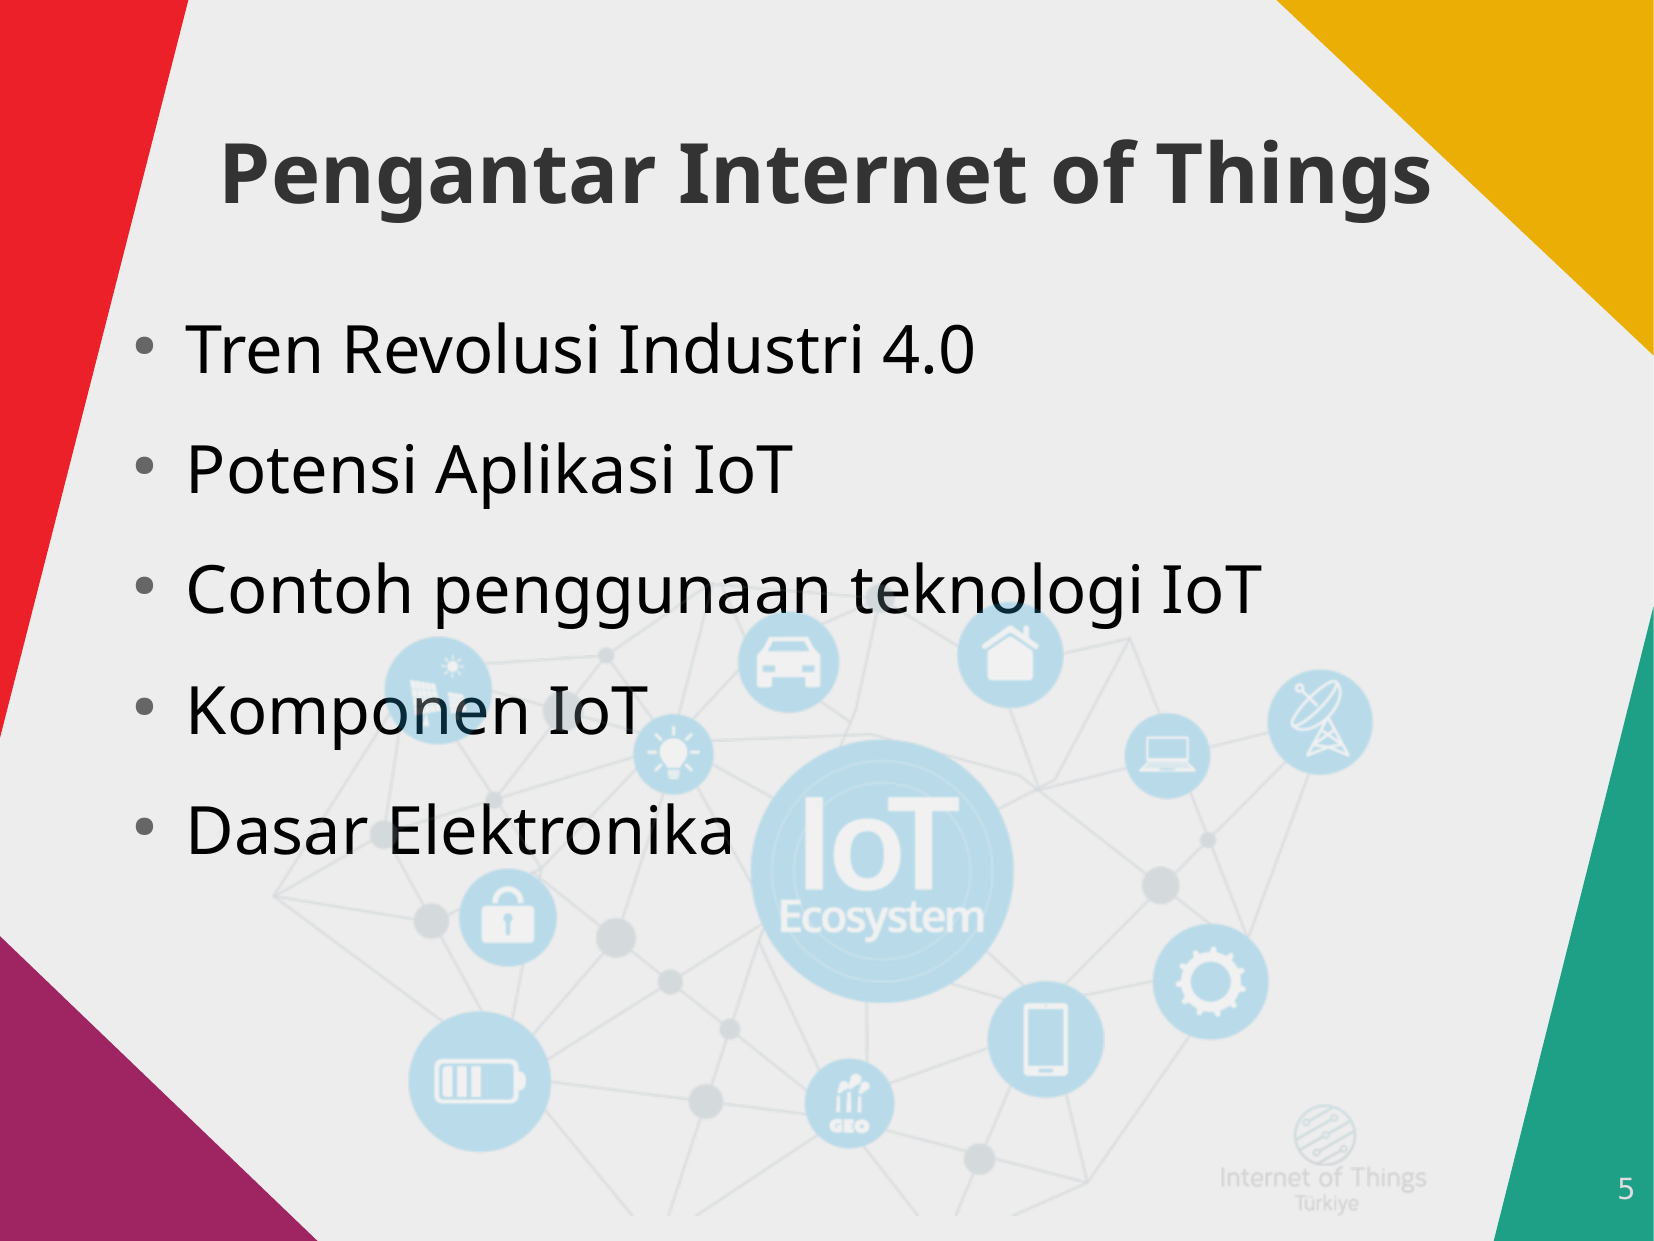

# Pengantar Internet of Things
Tren Revolusi Industri 4.0
Potensi Aplikasi IoT
Contoh penggunaan teknologi IoT
Komponen IoT
Dasar Elektronika
5